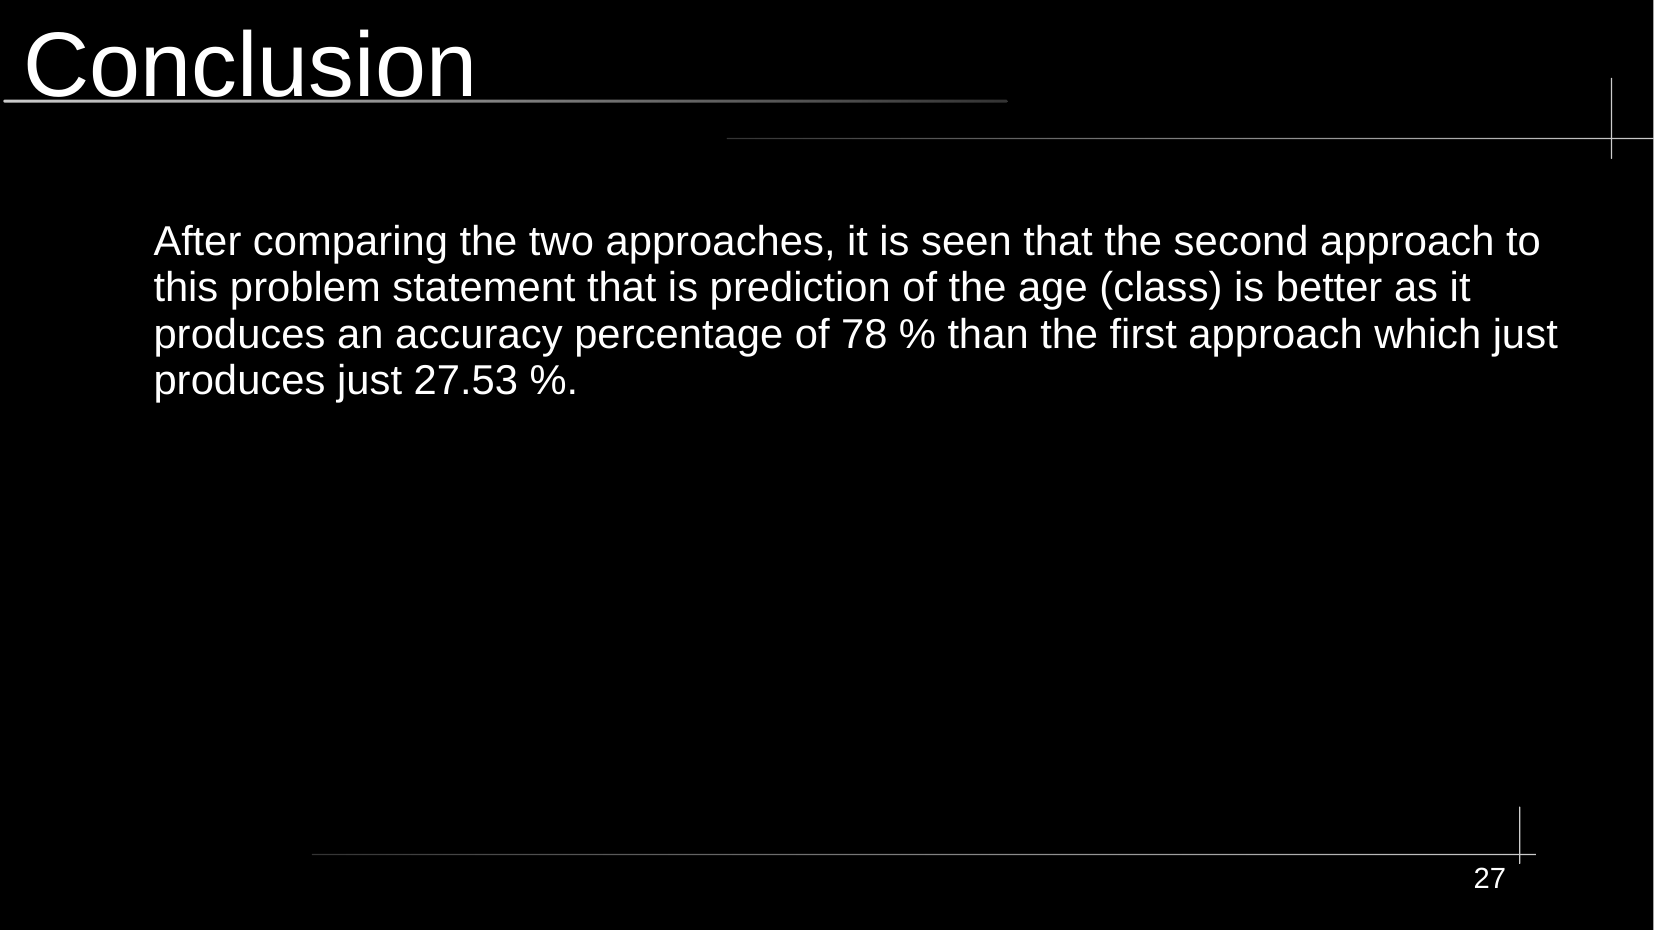

# Conclusion
After comparing the two approaches, it is seen that the second approach to this problem statement that is prediction of the age (class) is better as it produces an accuracy percentage of 78 % than the first approach which just produces just 27.53 %.
27